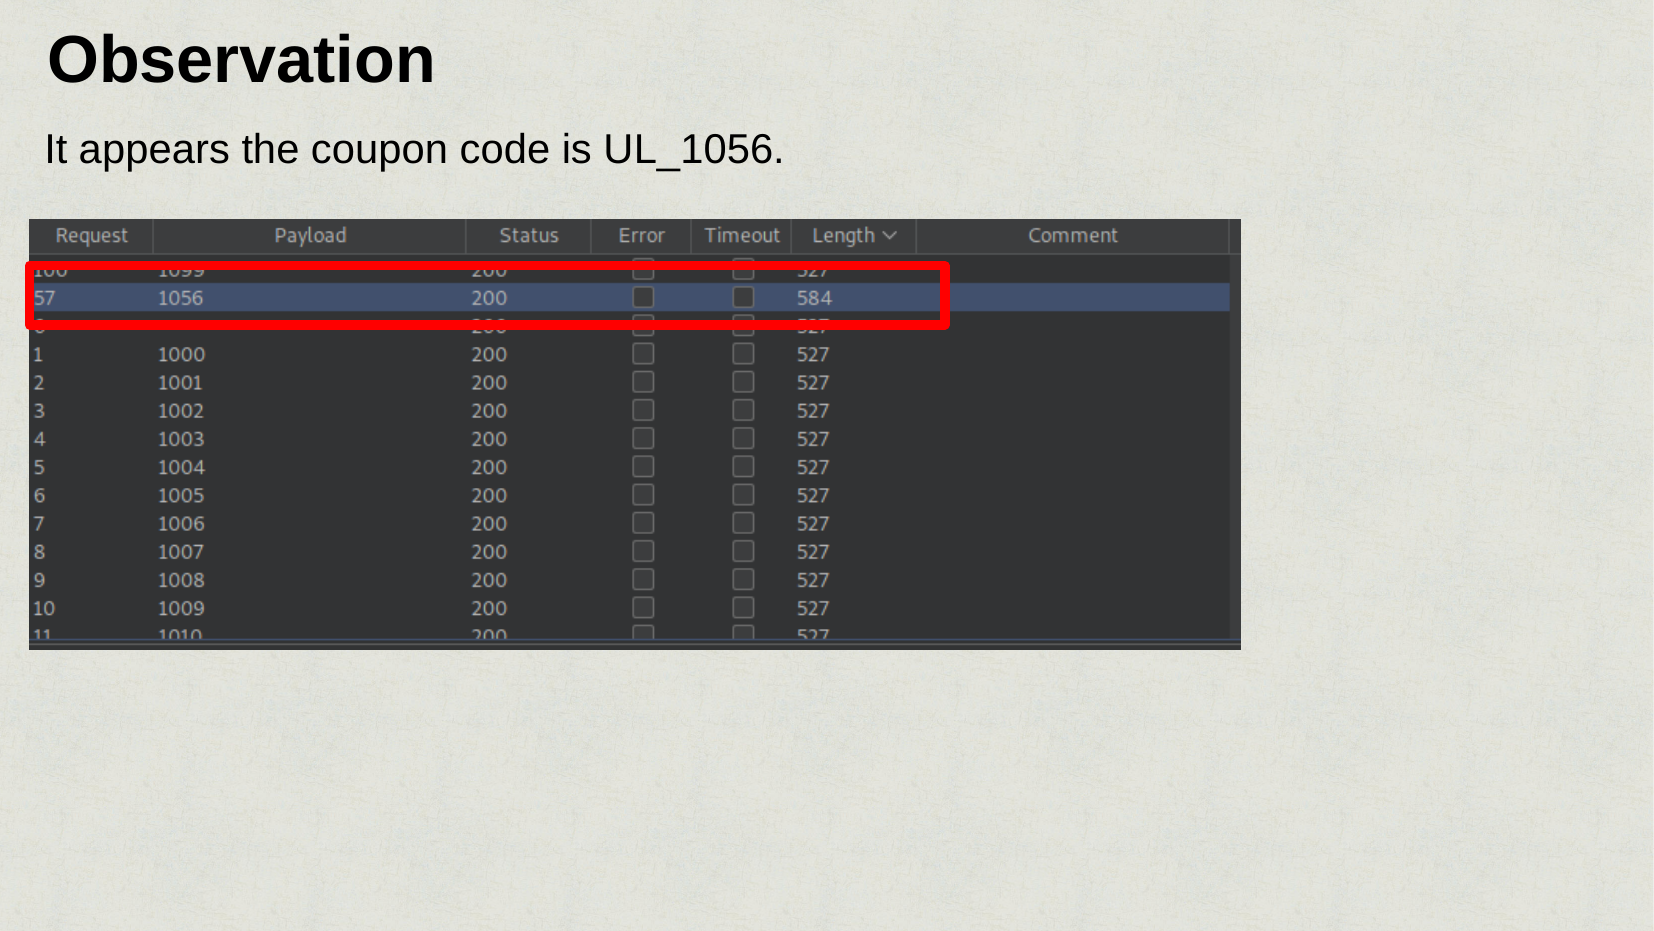

# Observation
It appears the coupon code is UL_1056.